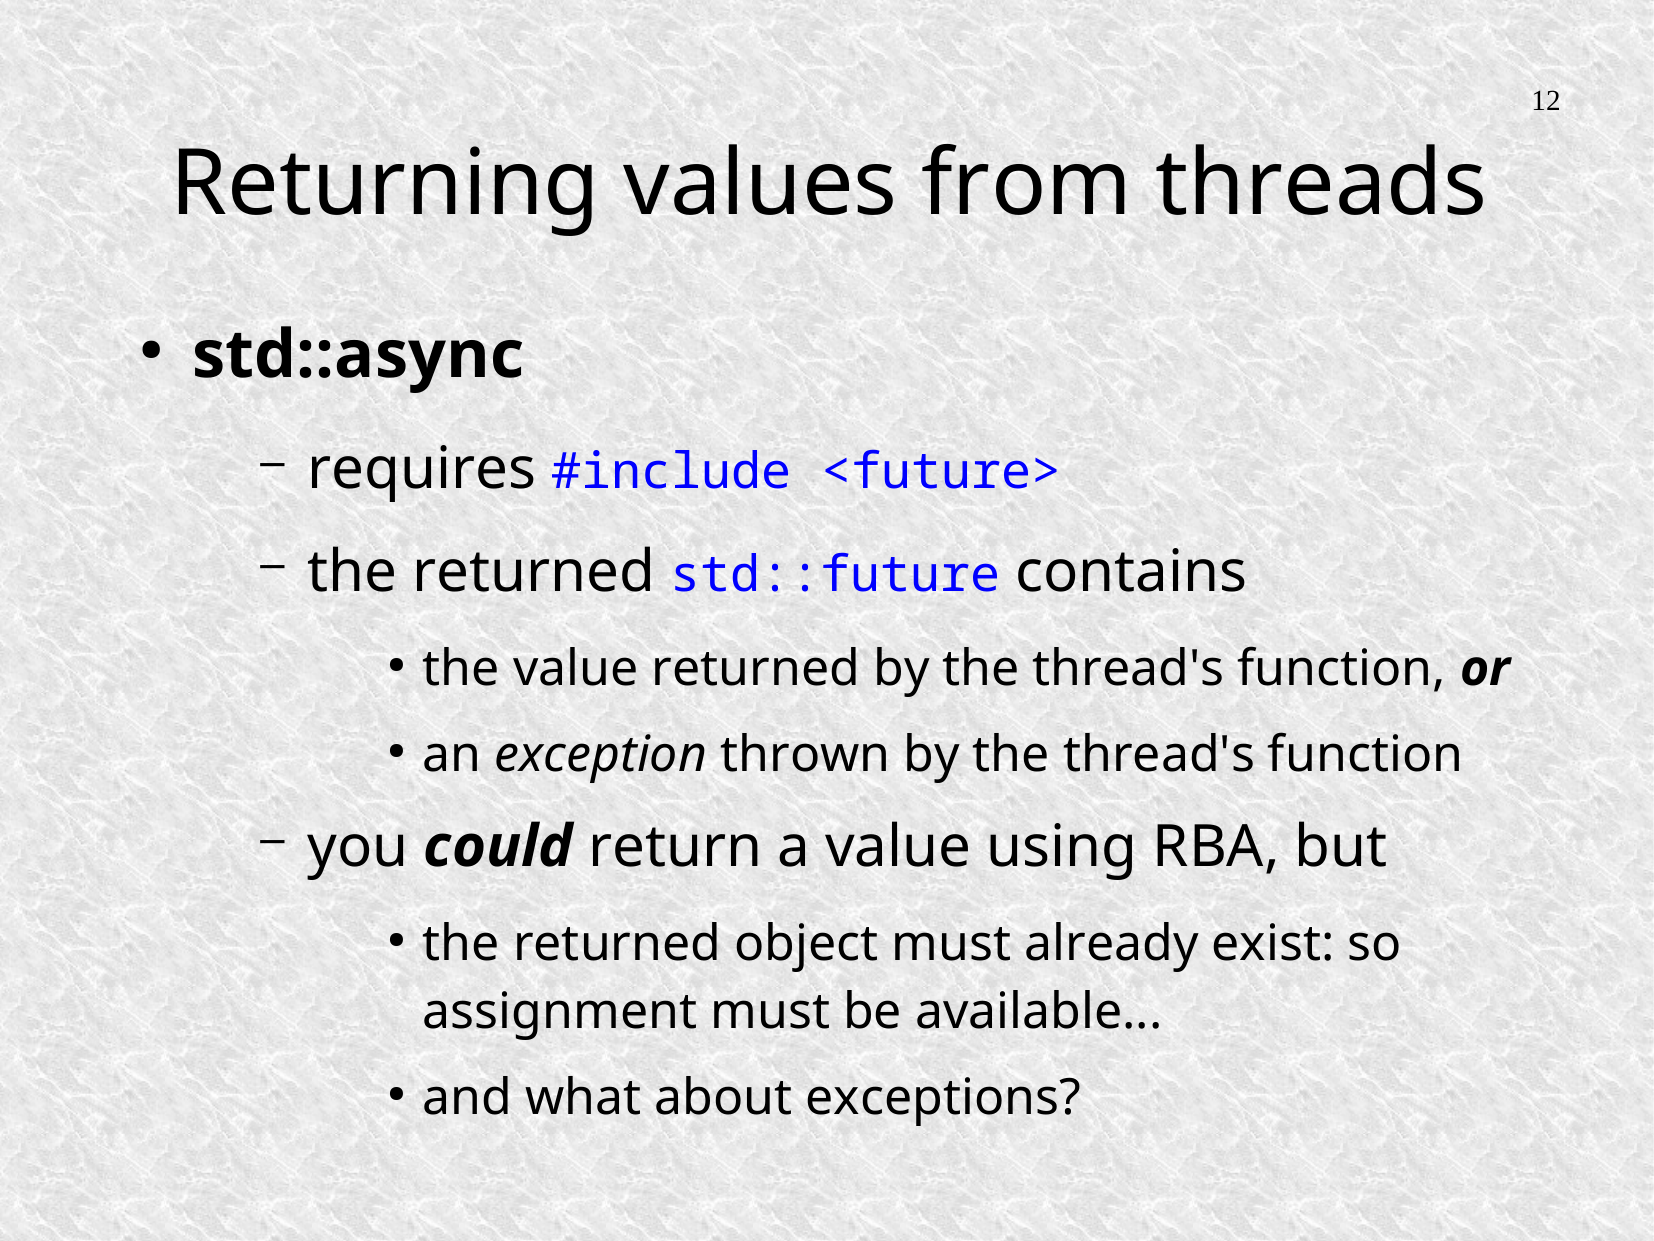

# Returning values from threads
12
std::async
requires #include <future>
the returned std::future contains
the value returned by the thread's function, or
an exception thrown by the thread's function
you could return a value using RBA, but
the returned object must already exist: so assignment must be available...
and what about exceptions?